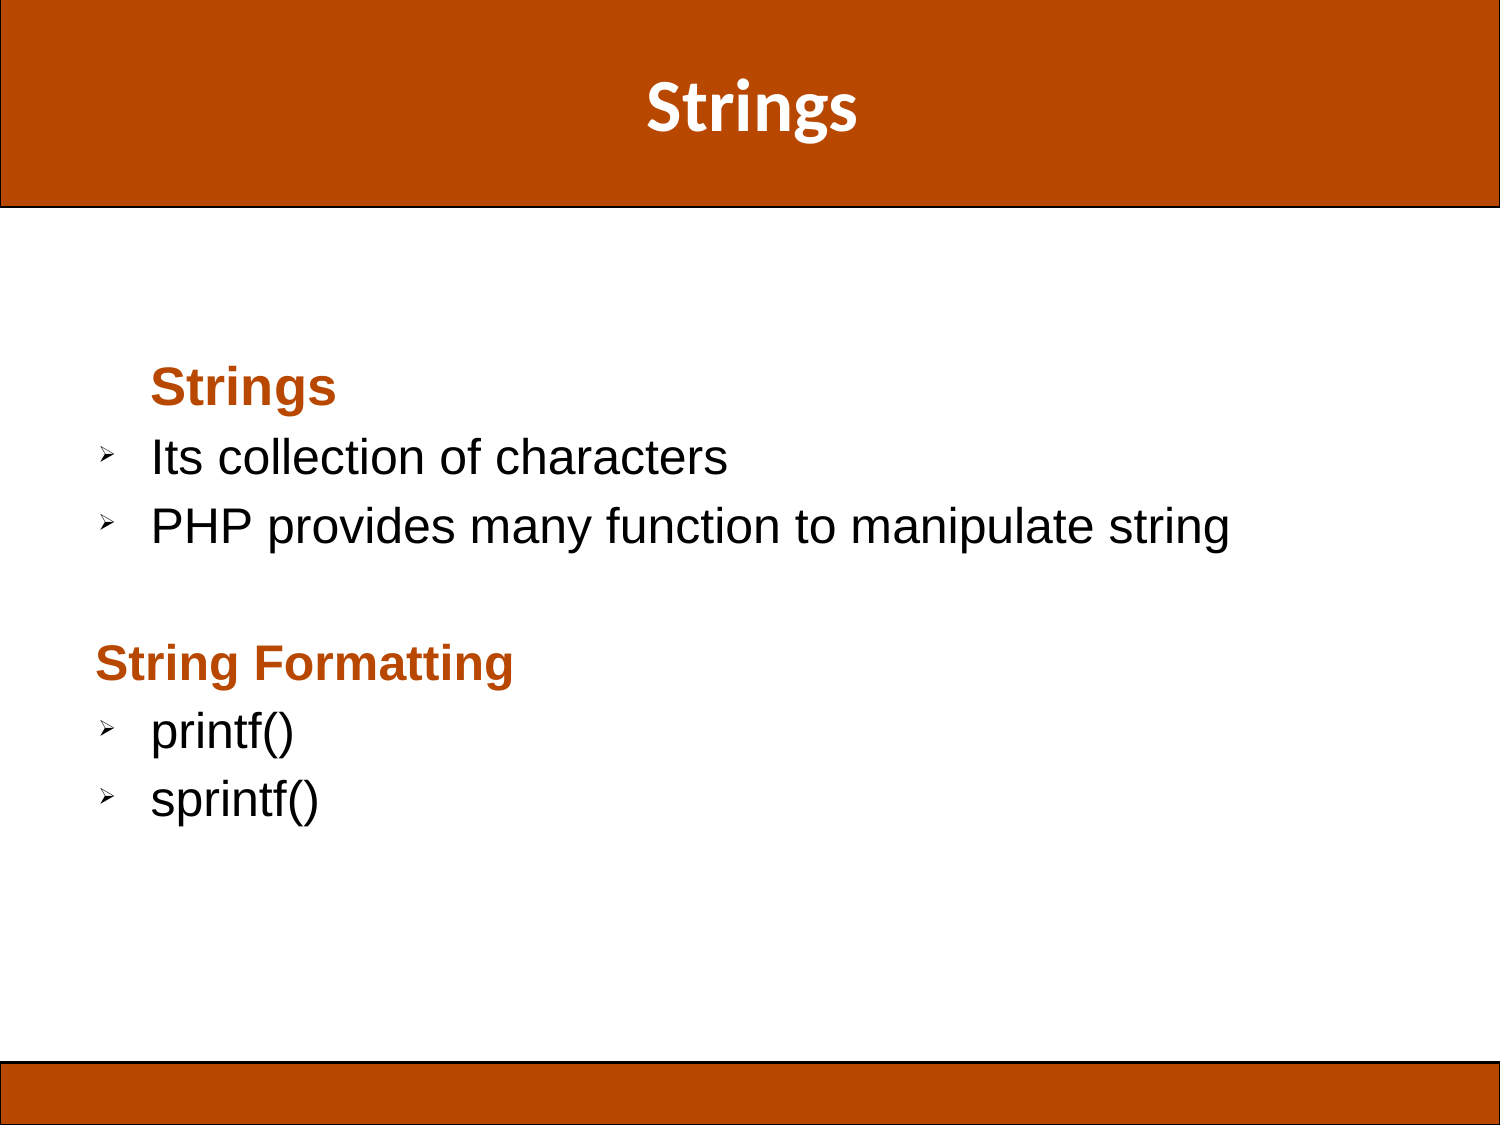

Strings
# Strings
Its collection of characters
PHP provides many function to manipulate string
String Formatting
printf()
sprintf()